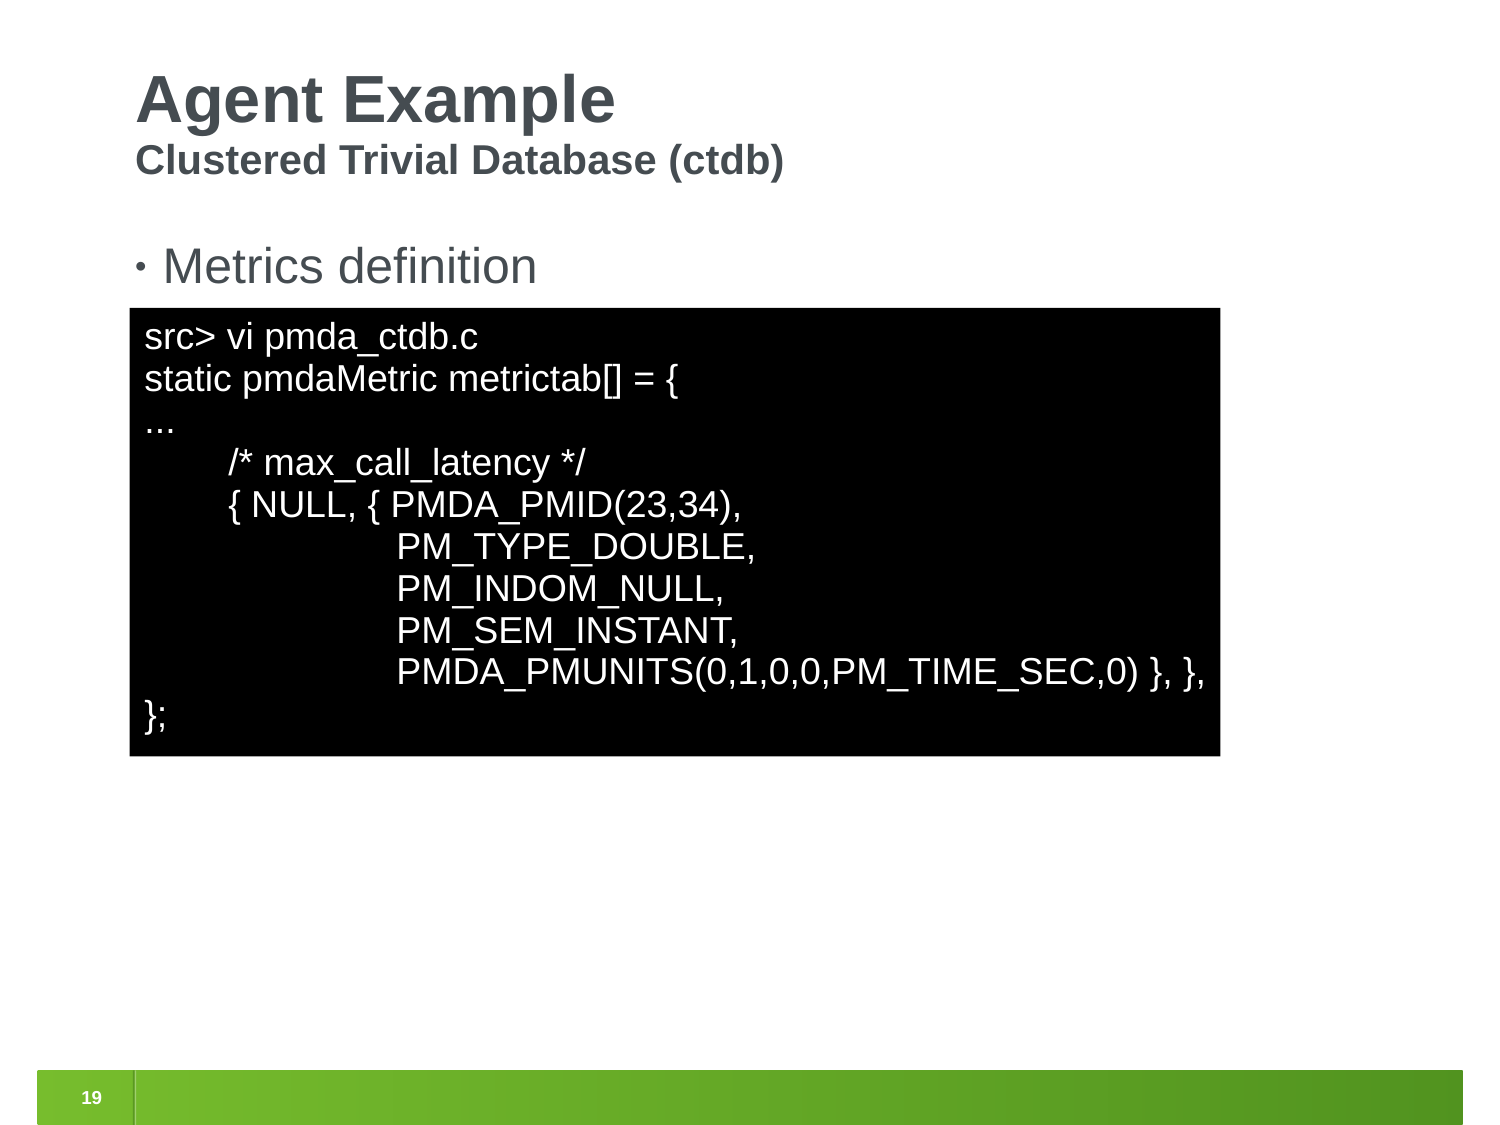

# Agent Example Clustered Trivial Database (ctdb)
Metrics definition
src> vi pmda_ctdb.c
static pmdaMetric metrictab[] = {
...
 /* max_call_latency */
 { NULL, { PMDA_PMID(23,34),
 PM_TYPE_DOUBLE,
 PM_INDOM_NULL,
 PM_SEM_INSTANT,
 PMDA_PMUNITS(0,1,0,0,PM_TIME_SEC,0) }, },
};